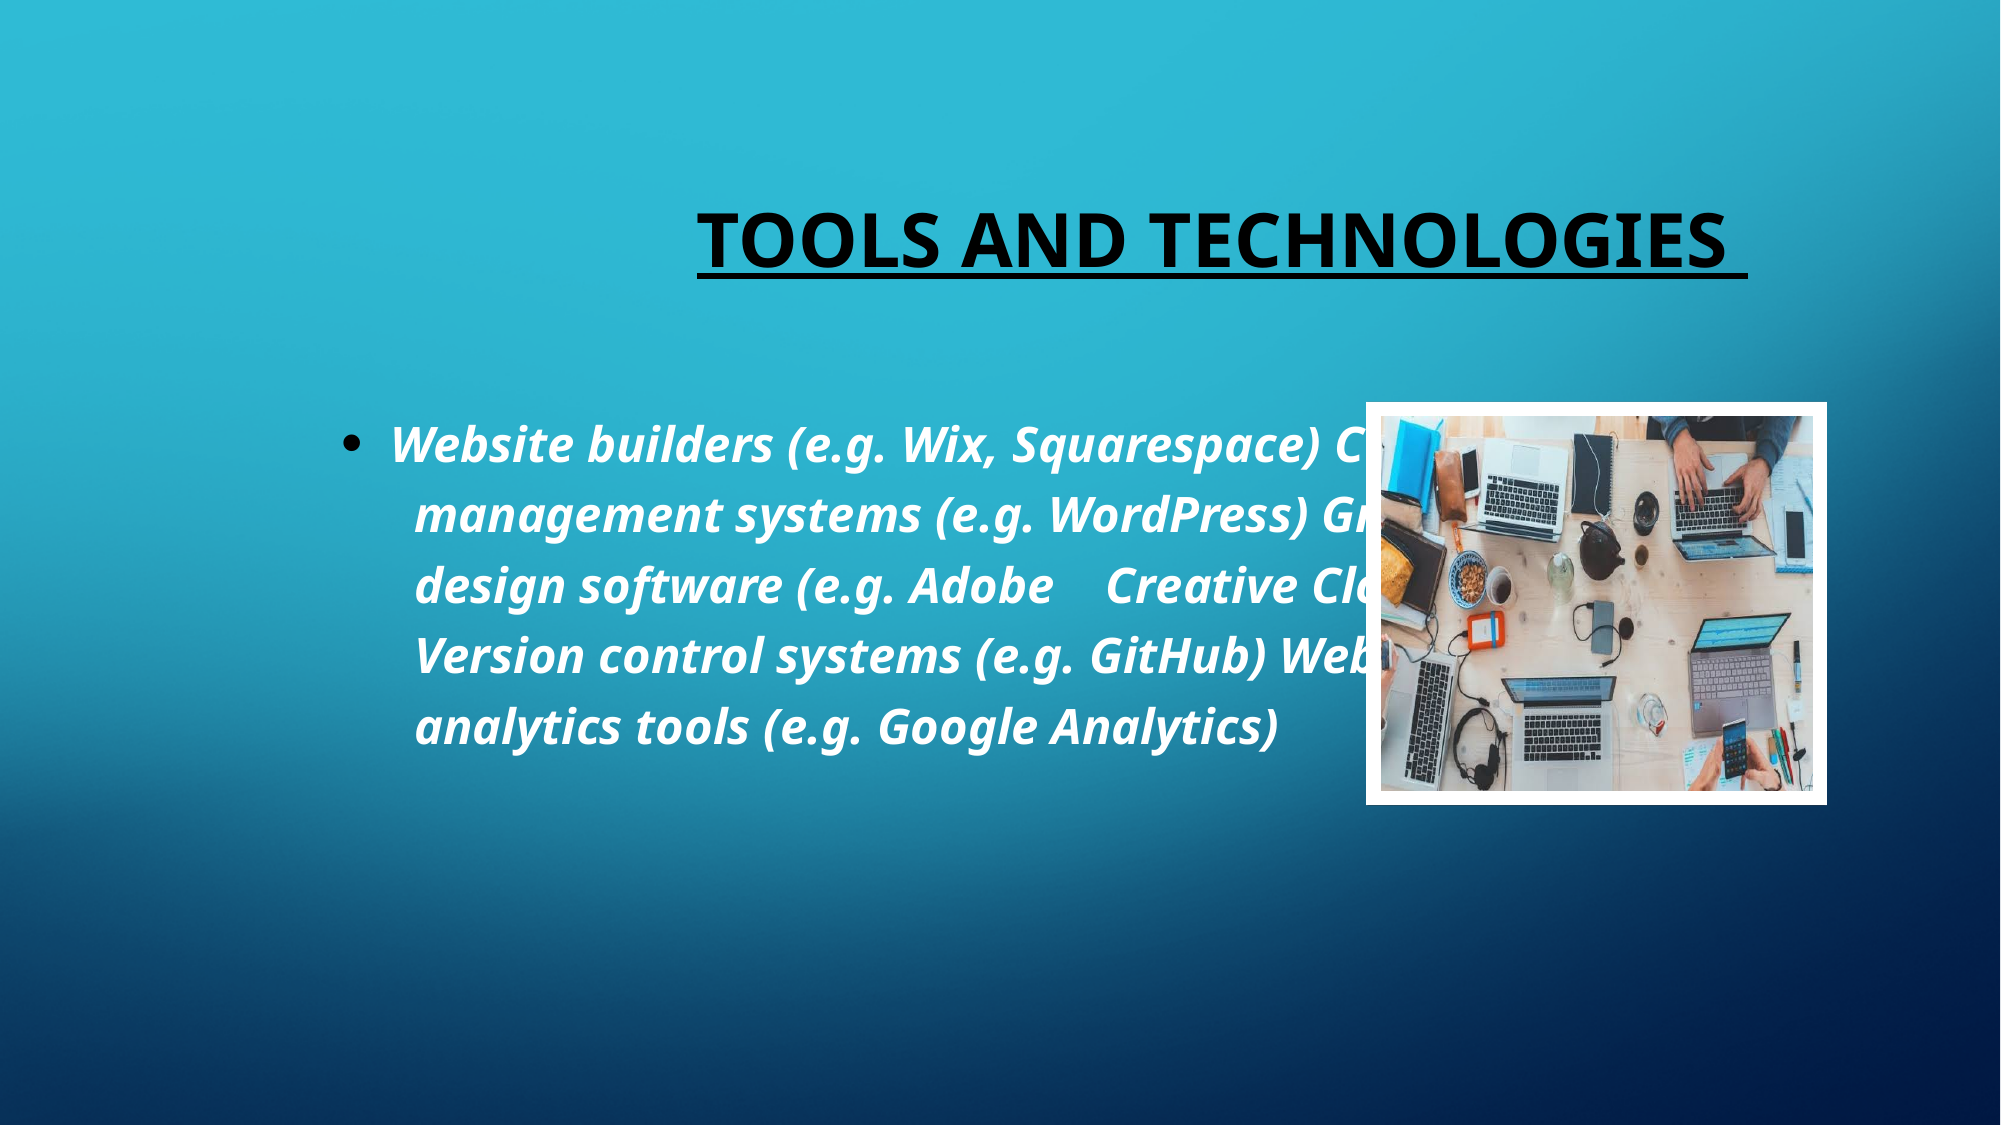

# Tools and technologies
 Website builders (e.g. Wix, Squarespace) Content management systems (e.g. WordPress) Graphic design software (e.g. Adobe Creative Cloud) Version control systems (e.g. GitHub) Website analytics tools (e.g. Google Analytics)